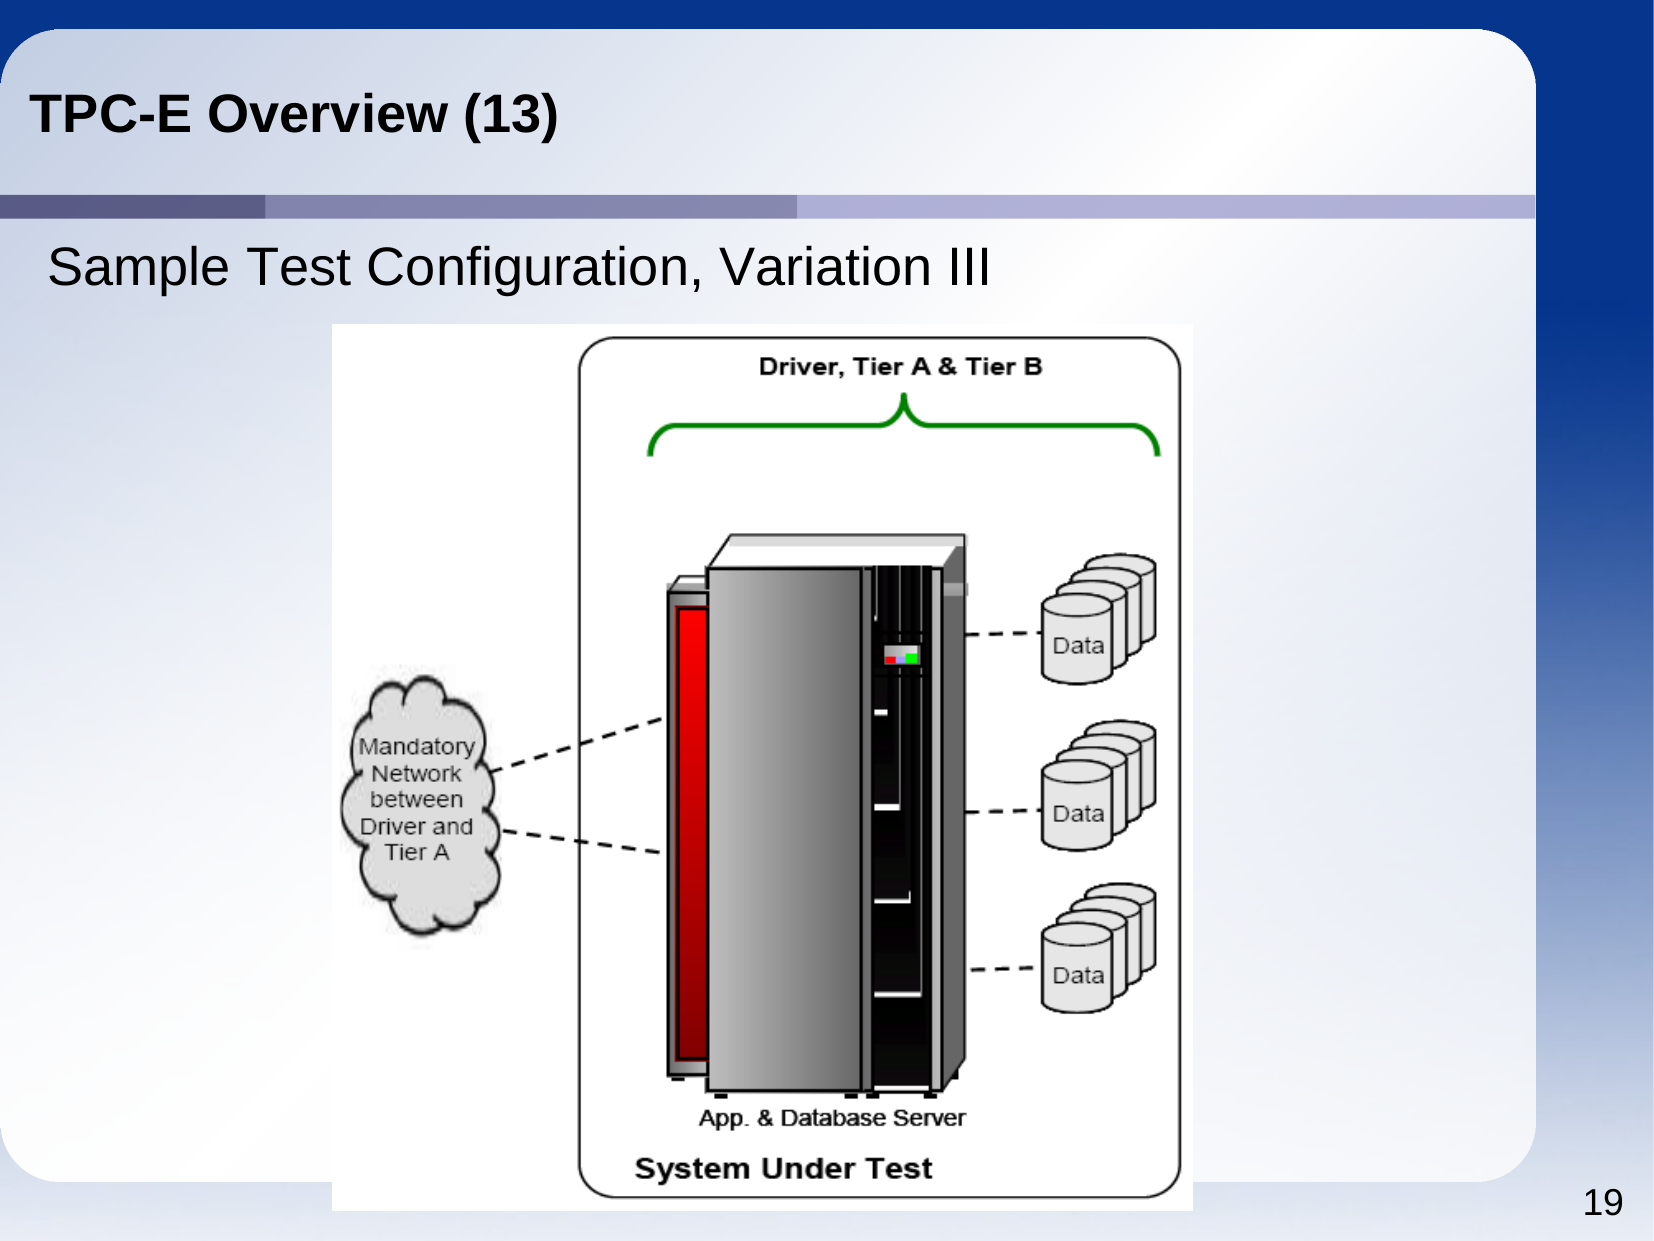

# TPC-E Overview (13)
Sample Test Configuration, Variation III
19